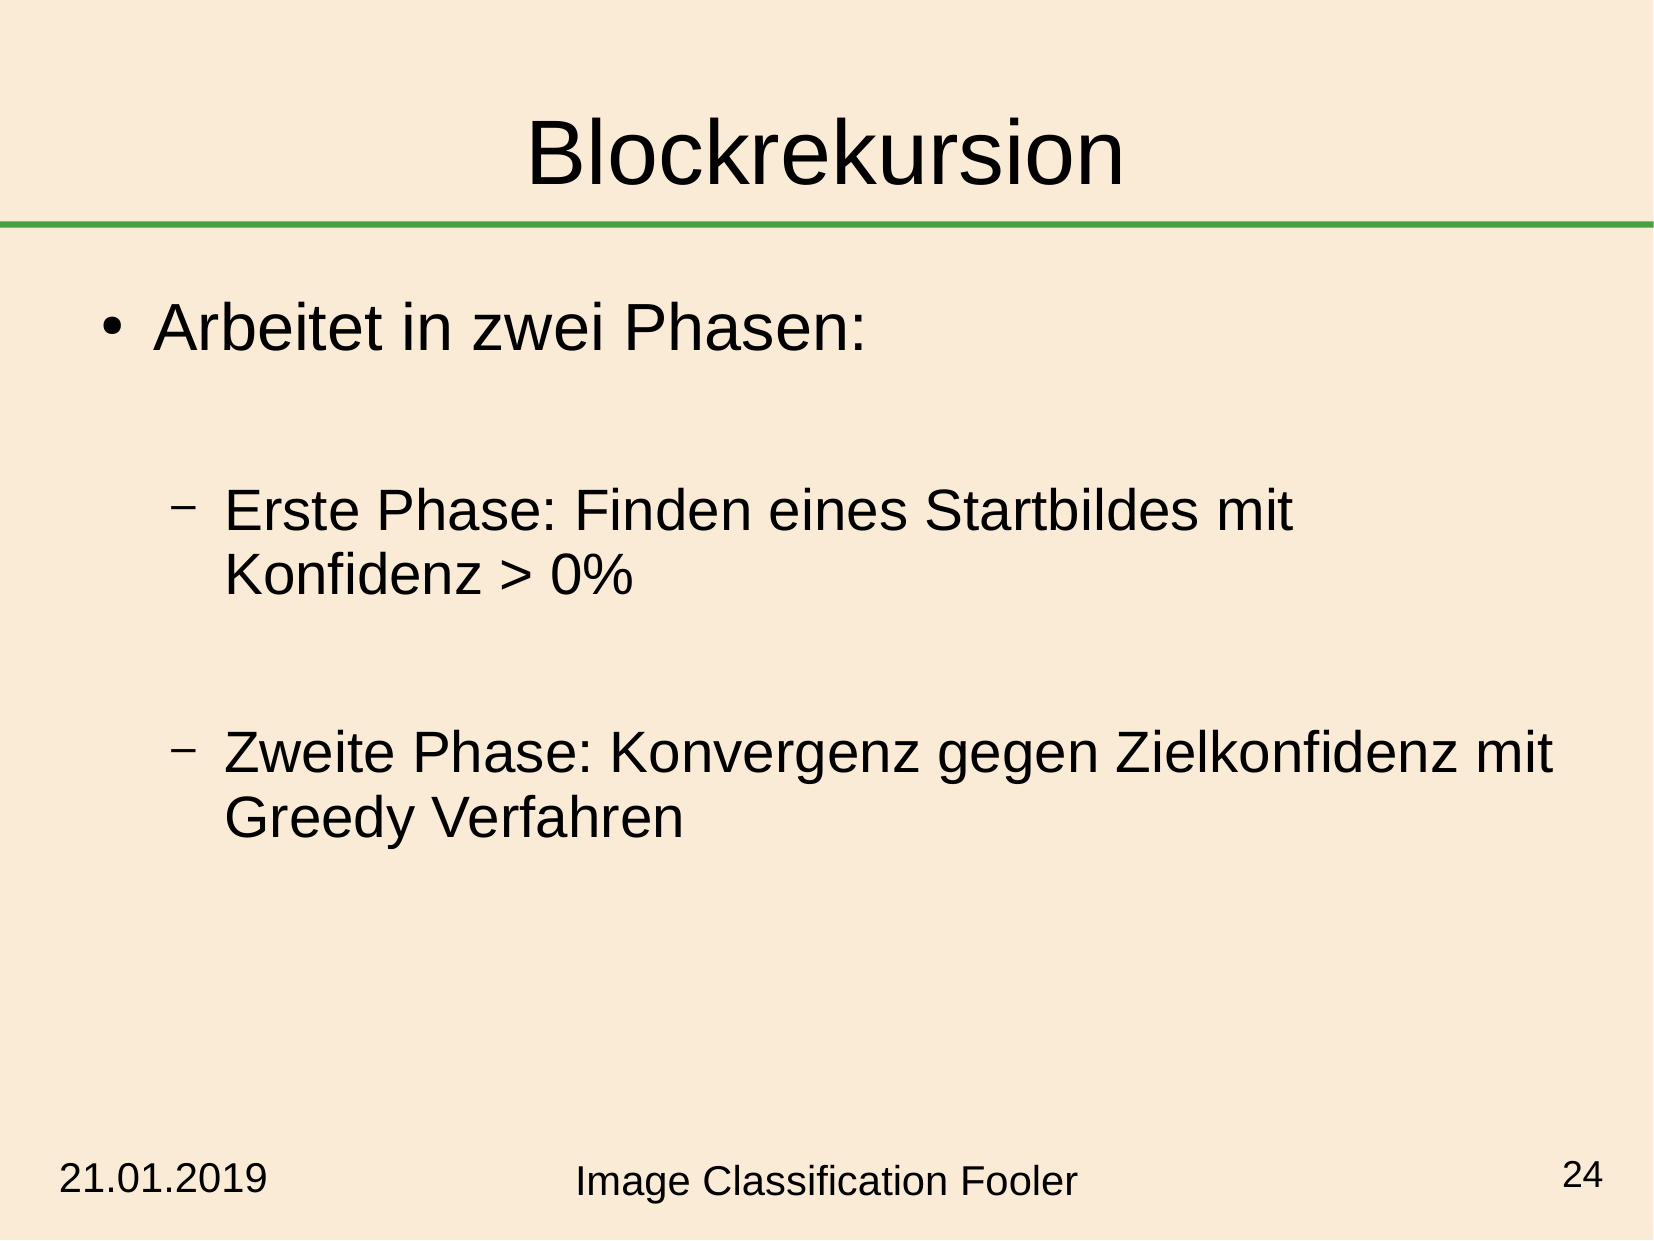

# Blockrekursion
Arbeitet in zwei Phasen:
Erste Phase: Finden eines Startbildes mit Konfidenz > 0%
Zweite Phase: Konvergenz gegen Zielkonfidenz mit Greedy Verfahren